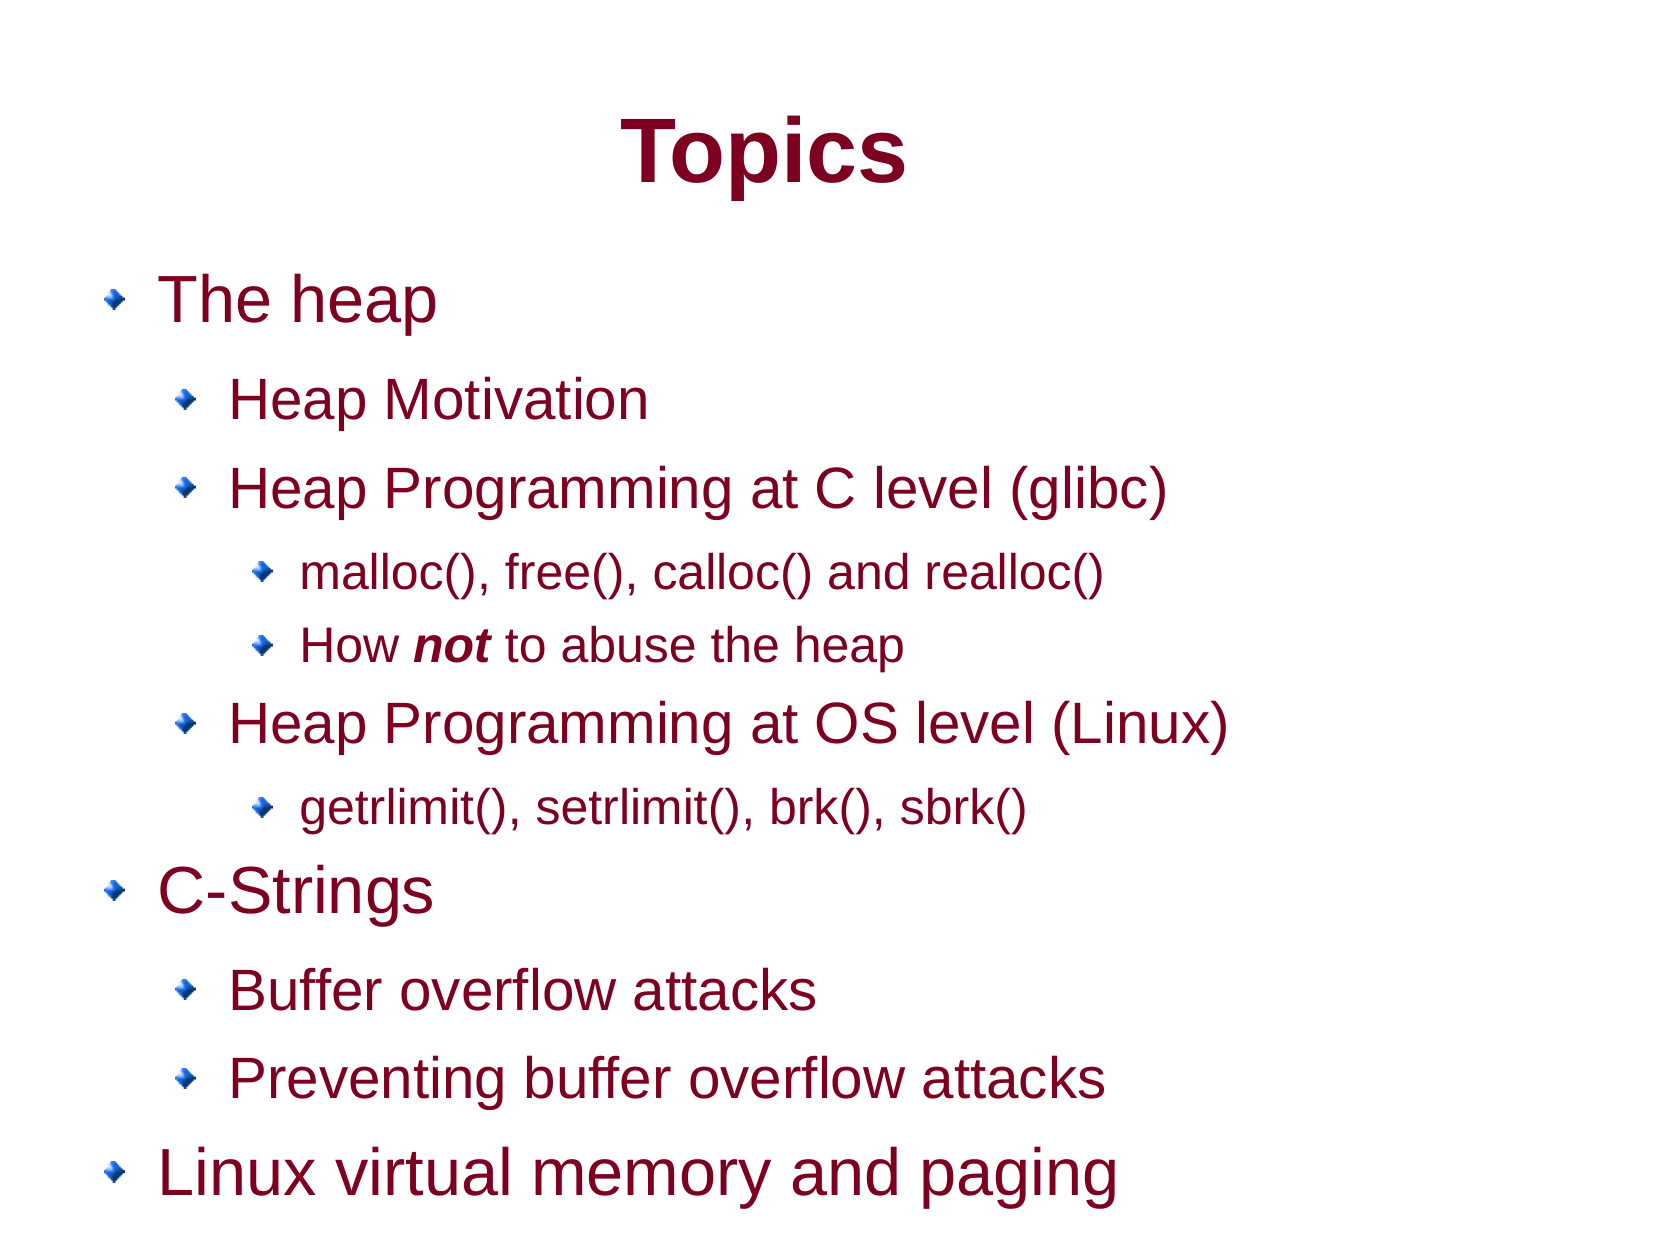

# Topics
The heap
Heap Motivation
Heap Programming at C level (glibc)
malloc(), free(), calloc() and realloc()
How not to abuse the heap
Heap Programming at OS level (Linux)
getrlimit(), setrlimit(), brk(), sbrk()
C-Strings
Buffer overflow attacks
Preventing buffer overflow attacks
Linux virtual memory and paging